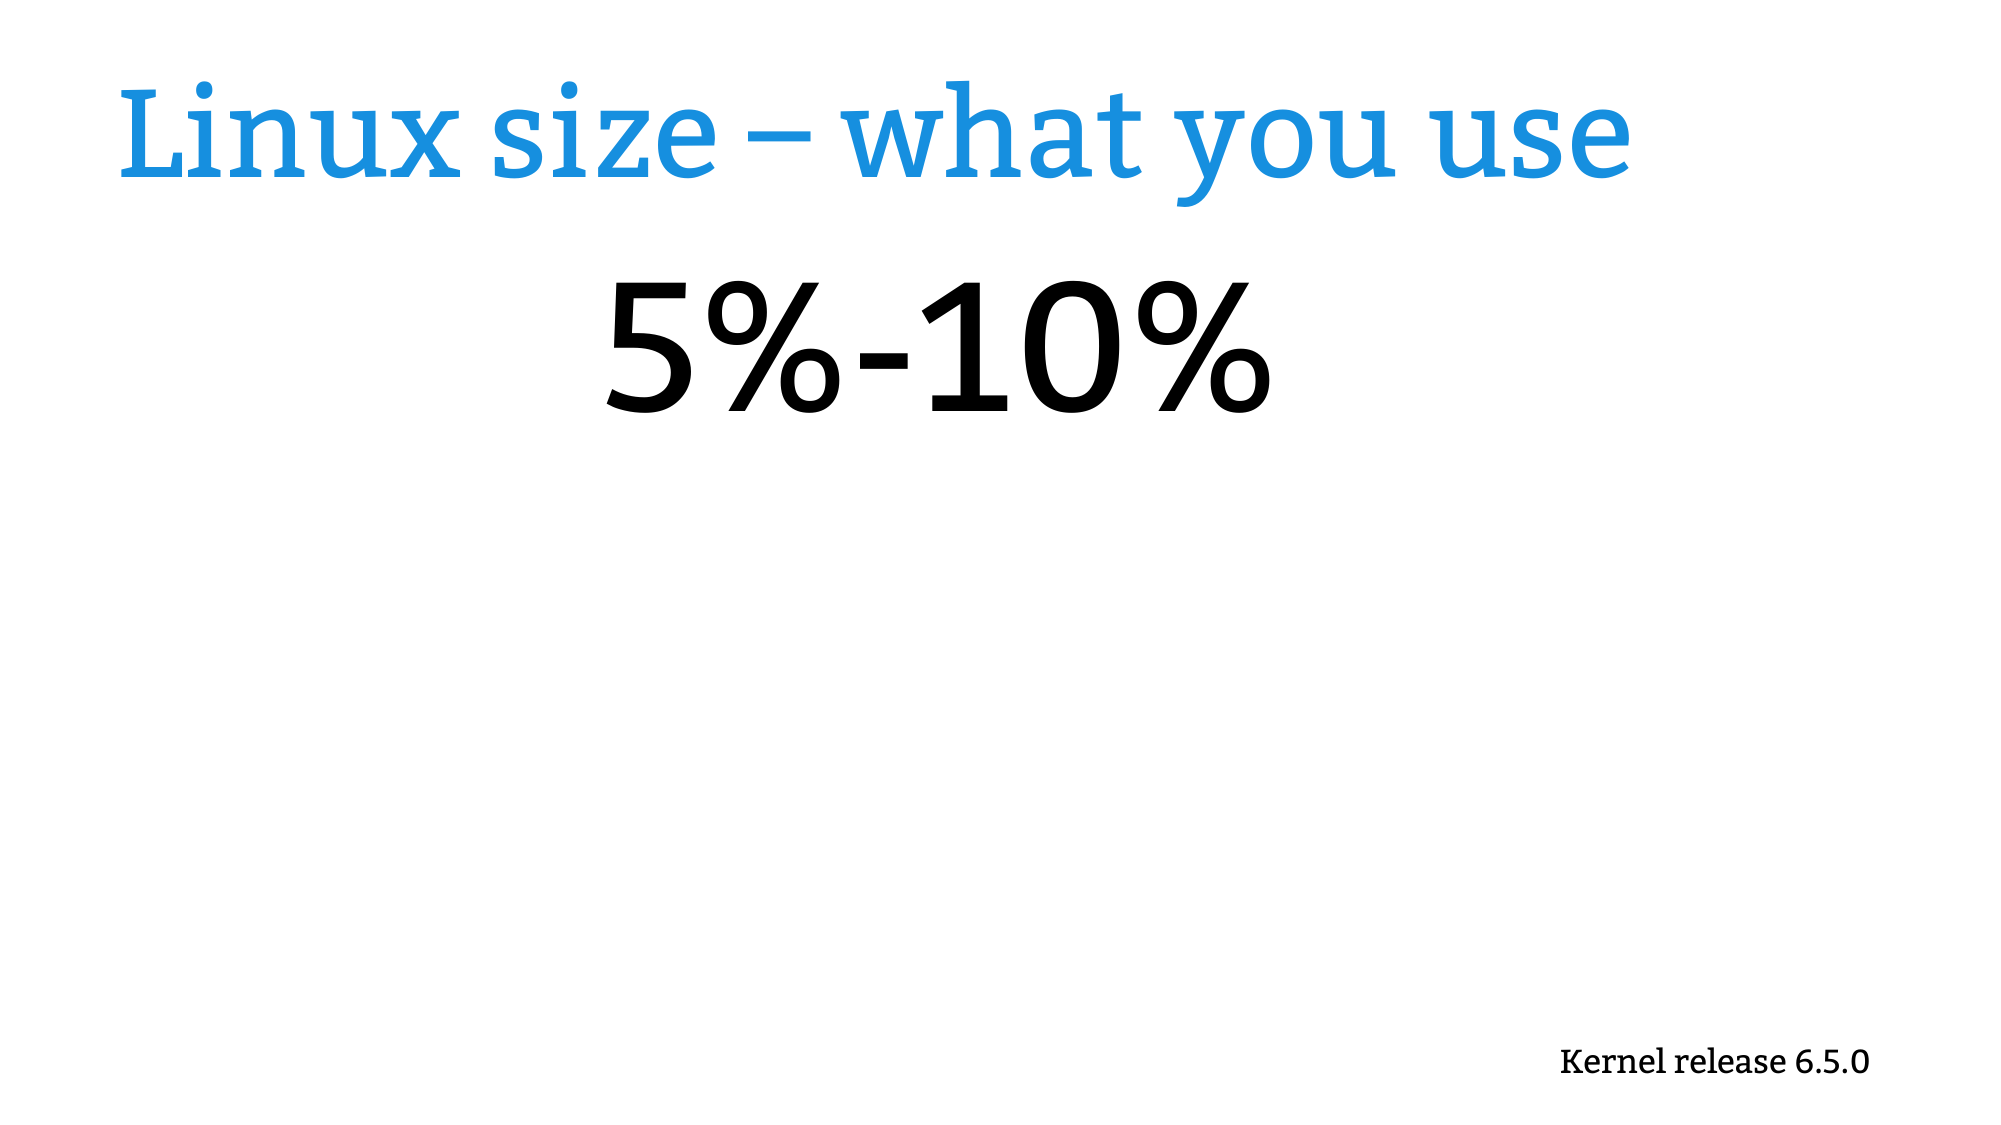

# Linux size – what you use
 5%-10%
Kernel release 6.5.0